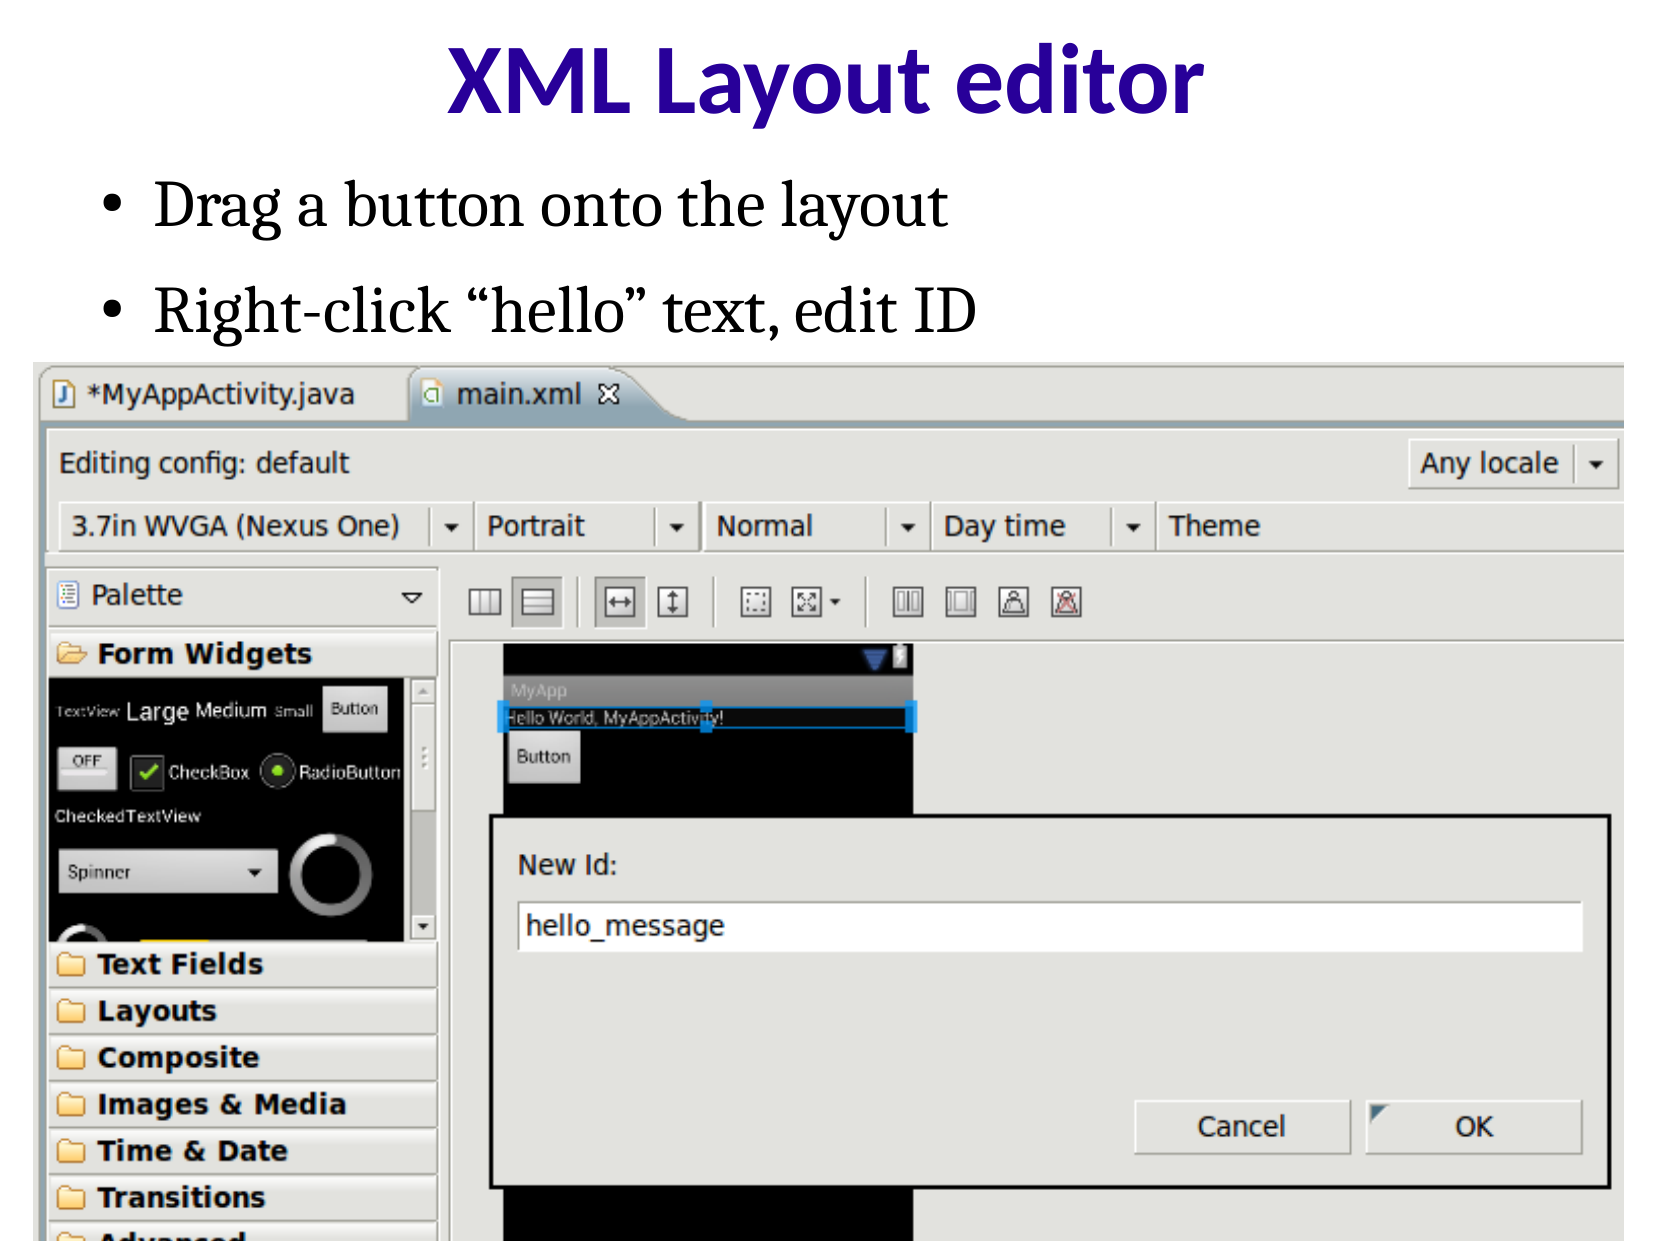

# XML Layout editor
Drag a button onto the layout
Right-click “hello” text, edit ID